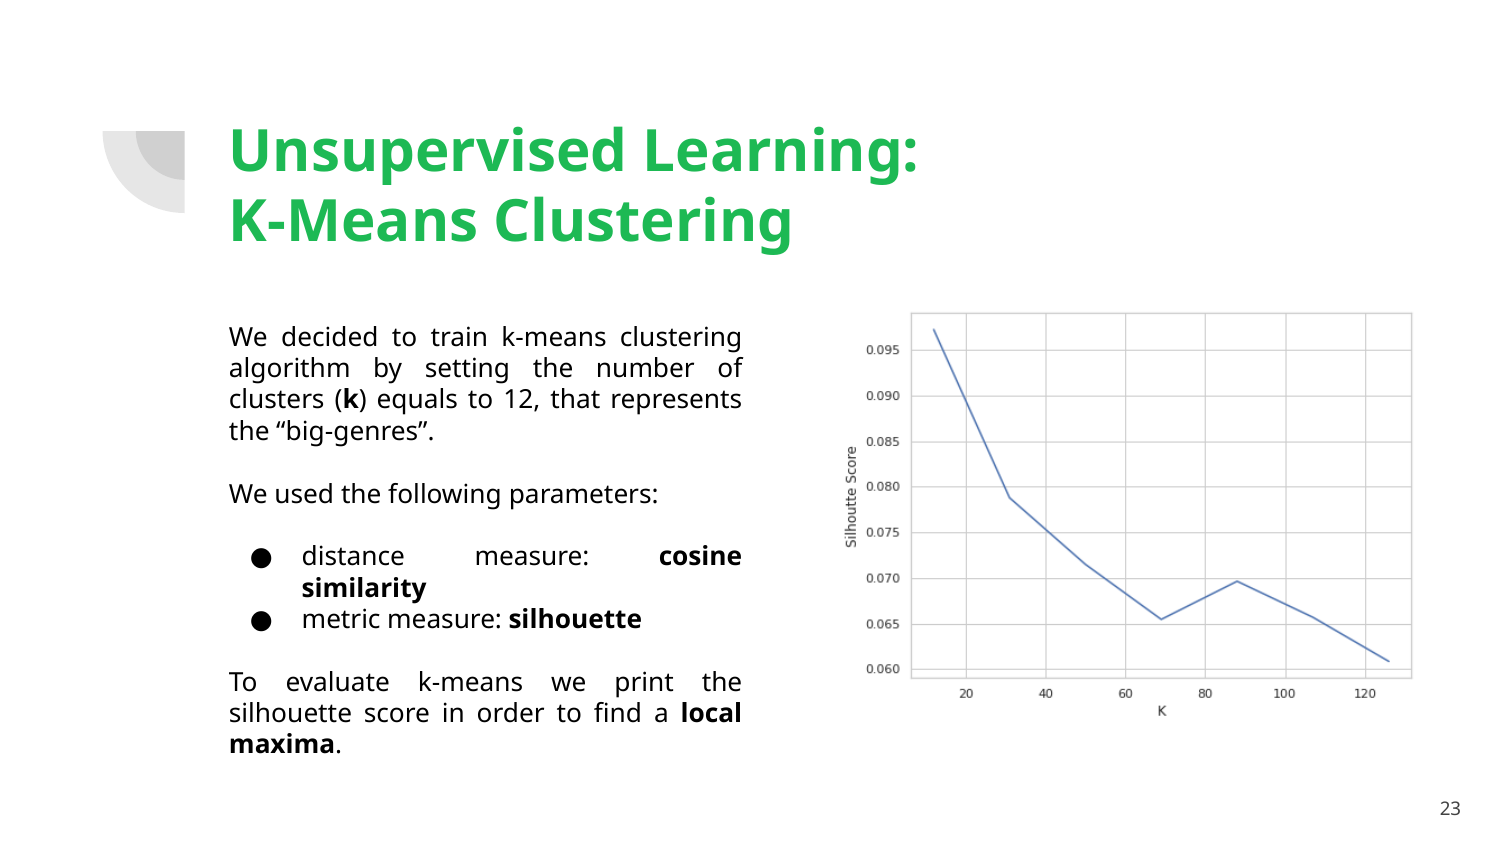

# Unsupervised Learning: K-Means Clustering
We decided to train k-means clustering algorithm by setting the number of clusters (k) equals to 12, that represents the “big-genres”.
We used the following parameters:
distance measure: cosine similarity
metric measure: silhouette
To evaluate k-means we print the silhouette score in order to find a local maxima.